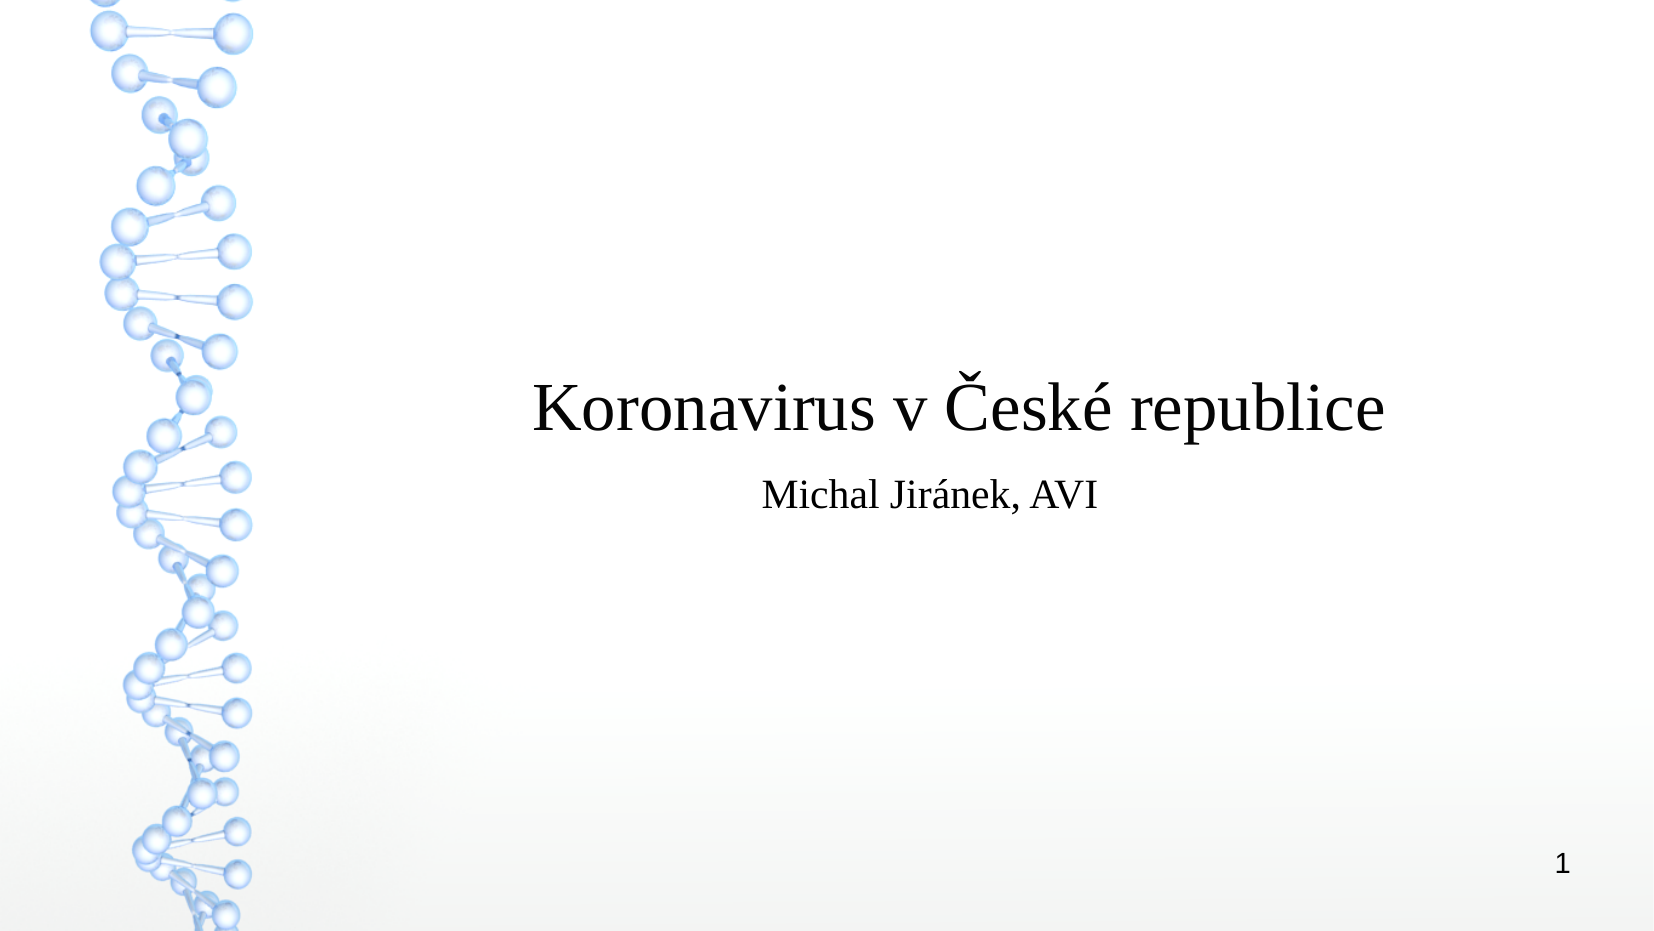

Michal Jiránek, AVI
# Koronavirus v České republice
1